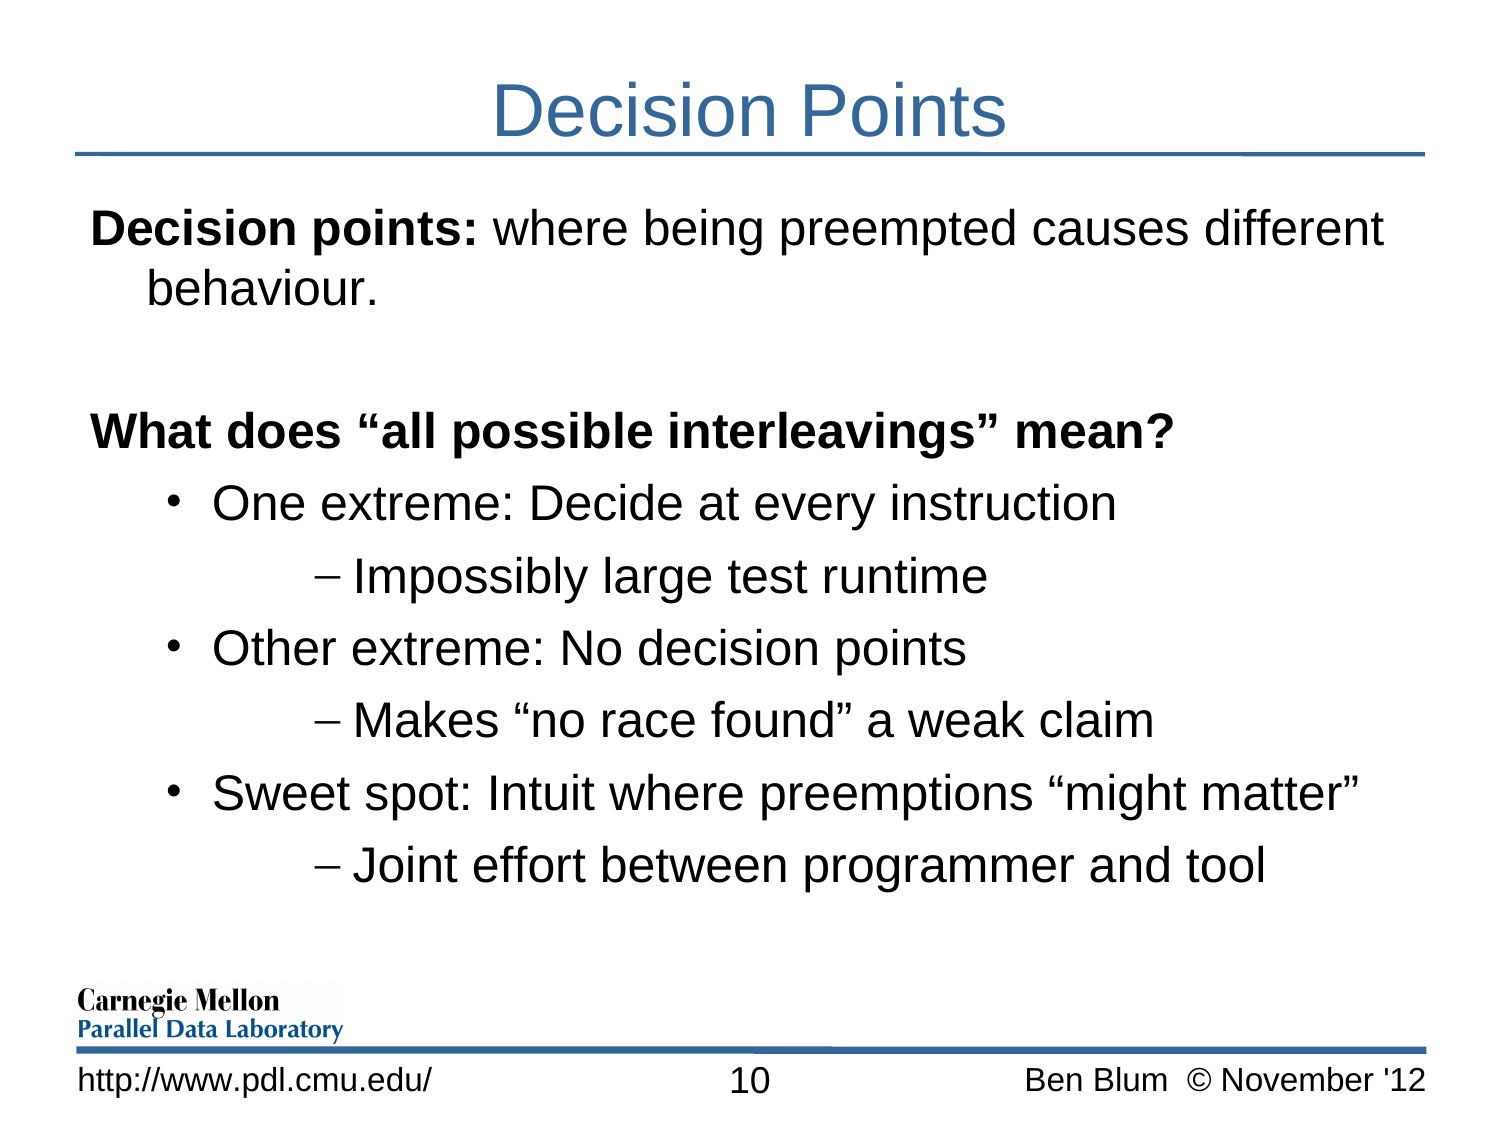

# Decision Points
Decision points: where being preempted causes different behaviour.
What does “all possible interleavings” mean?
One extreme: Decide at every instruction
Impossibly large test runtime
Other extreme: No decision points
Makes “no race found” a weak claim
Sweet spot: Intuit where preemptions “might matter”
Joint effort between programmer and tool
10